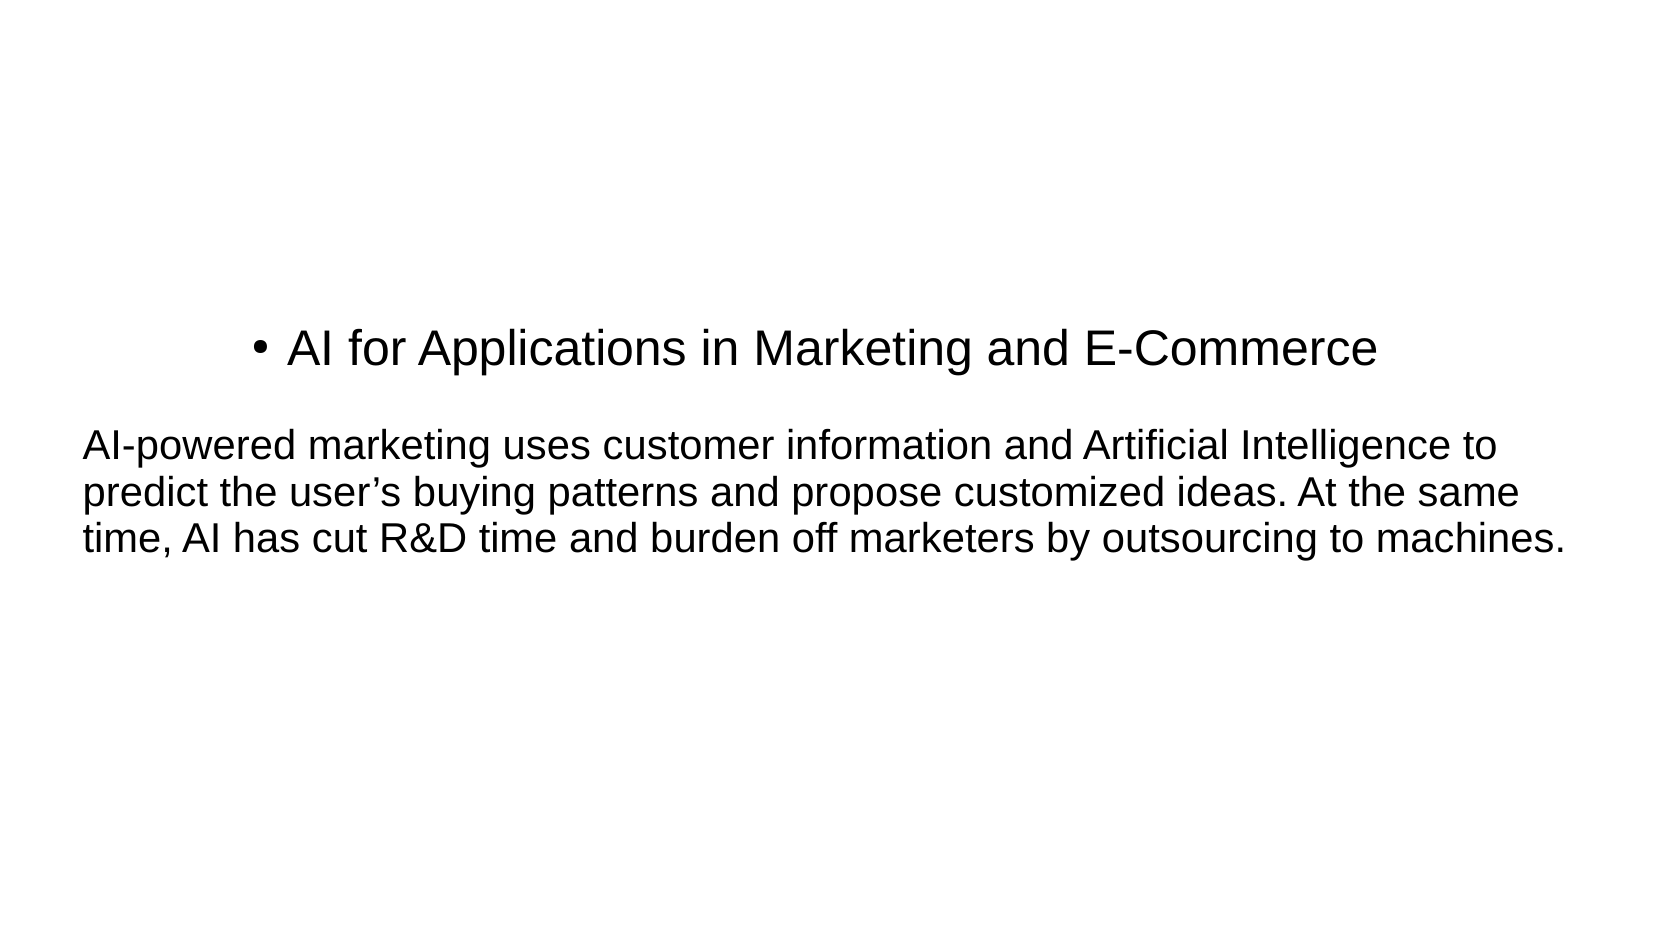

# AI for Applications in Marketing and E-Commerce
AI-powered marketing uses customer information and Artificial Intelligence to predict the user’s buying patterns and propose customized ideas. At the same time, AI has cut R&D time and burden off marketers by outsourcing to machines.